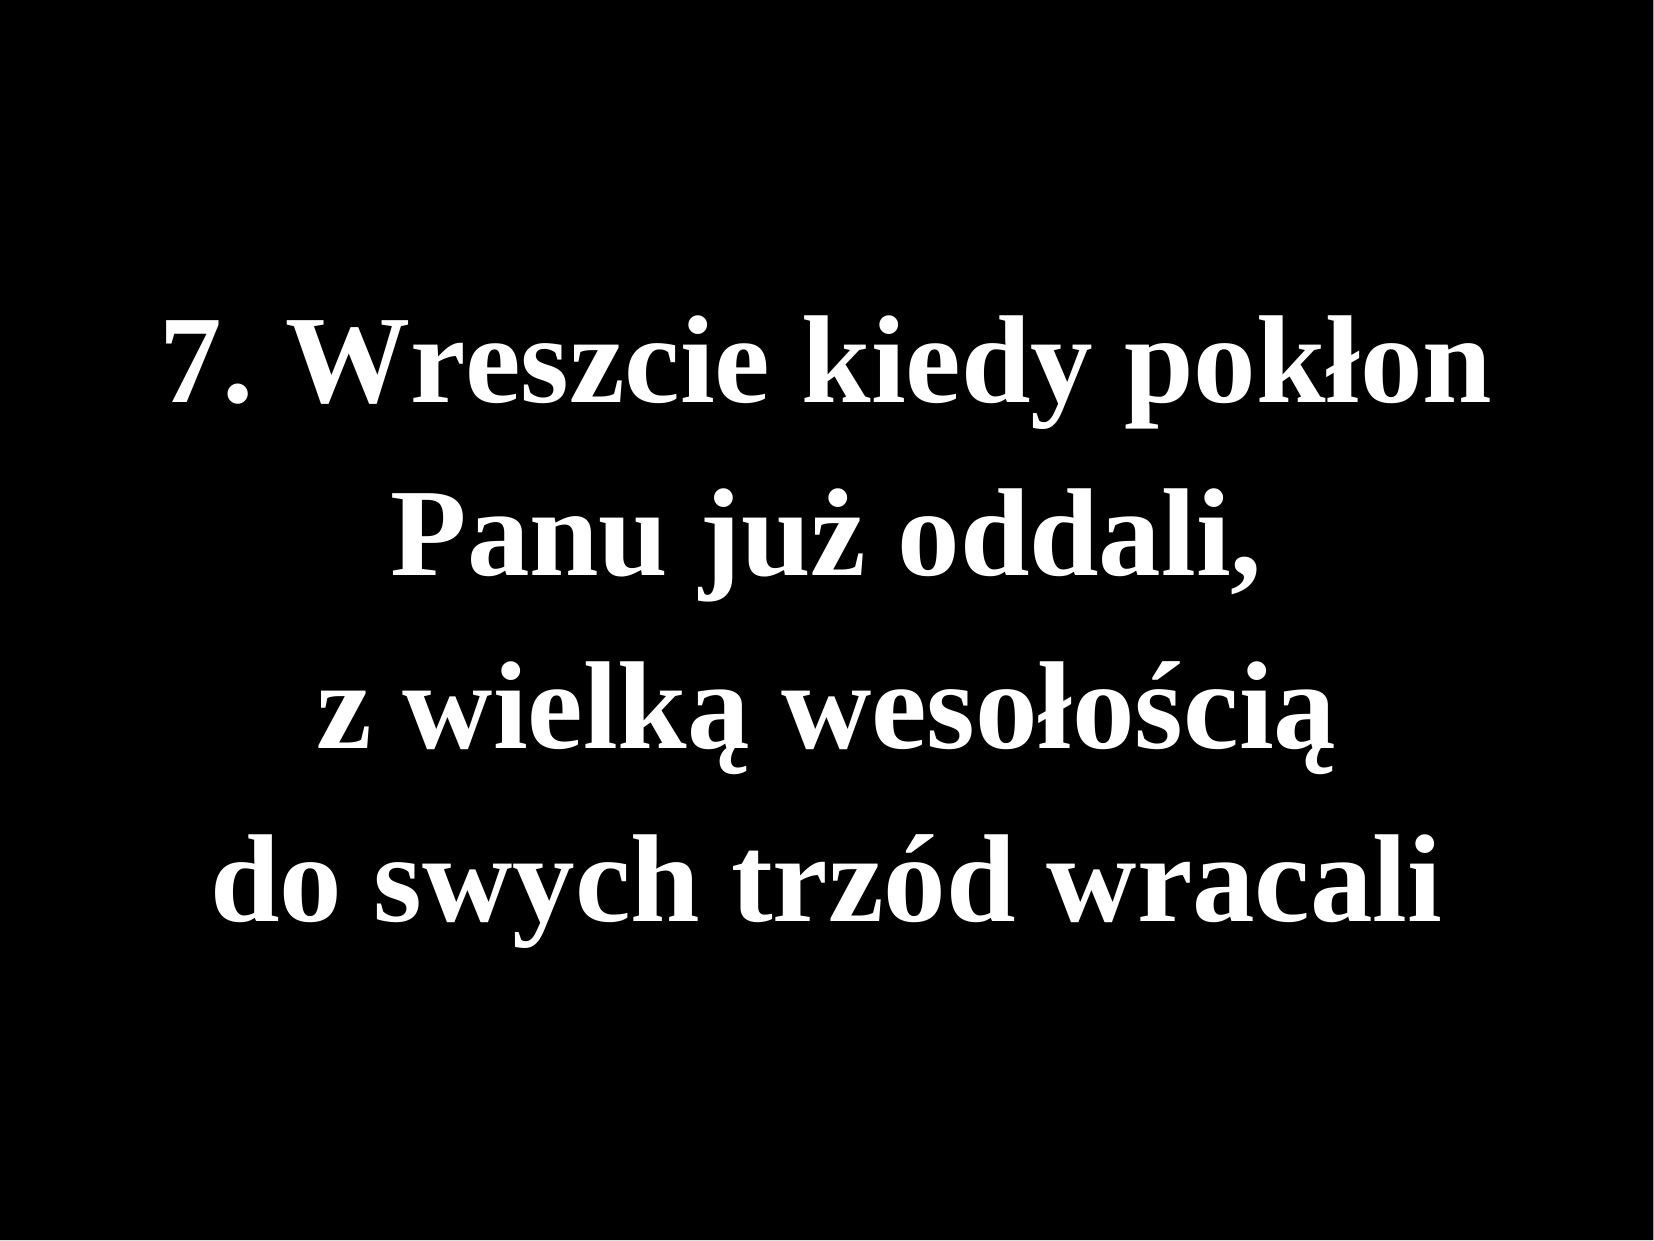

# 7. Wreszcie kiedy pokłon ppp Panu już oddali, ppp z wielką wesołością ppp do swych trzód wracali